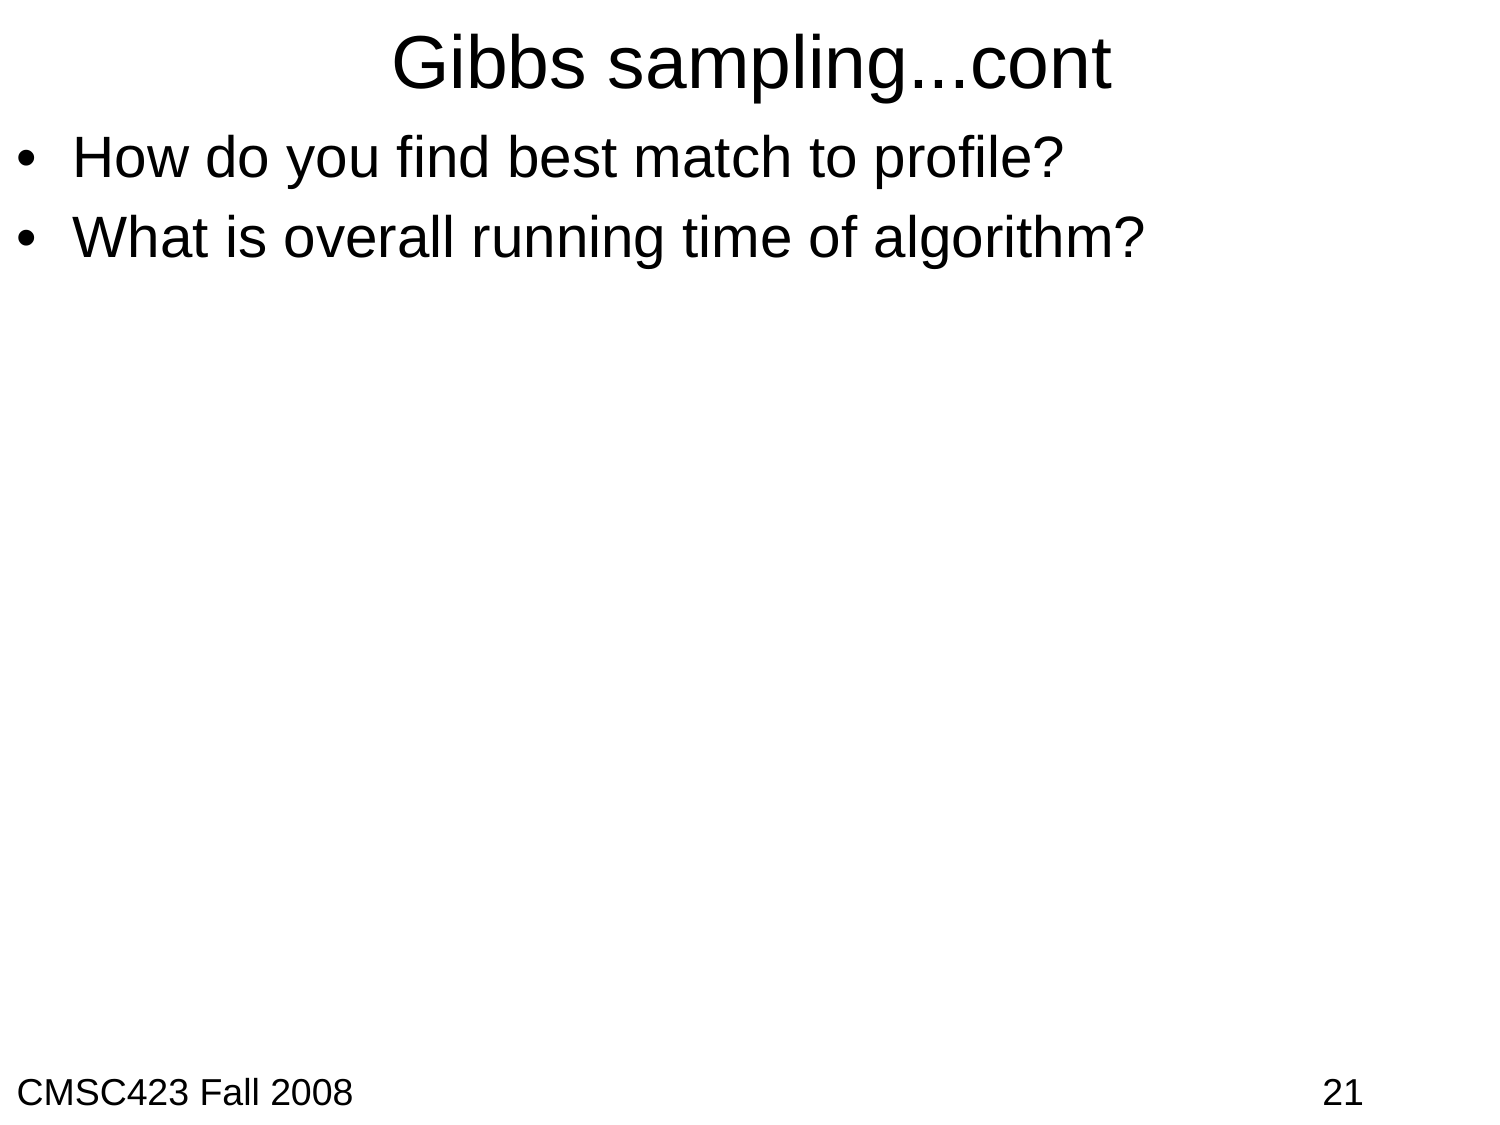

# Gibbs sampling...cont
How do you find best match to profile?
What is overall running time of algorithm?
CMSC423 Fall 2008
21